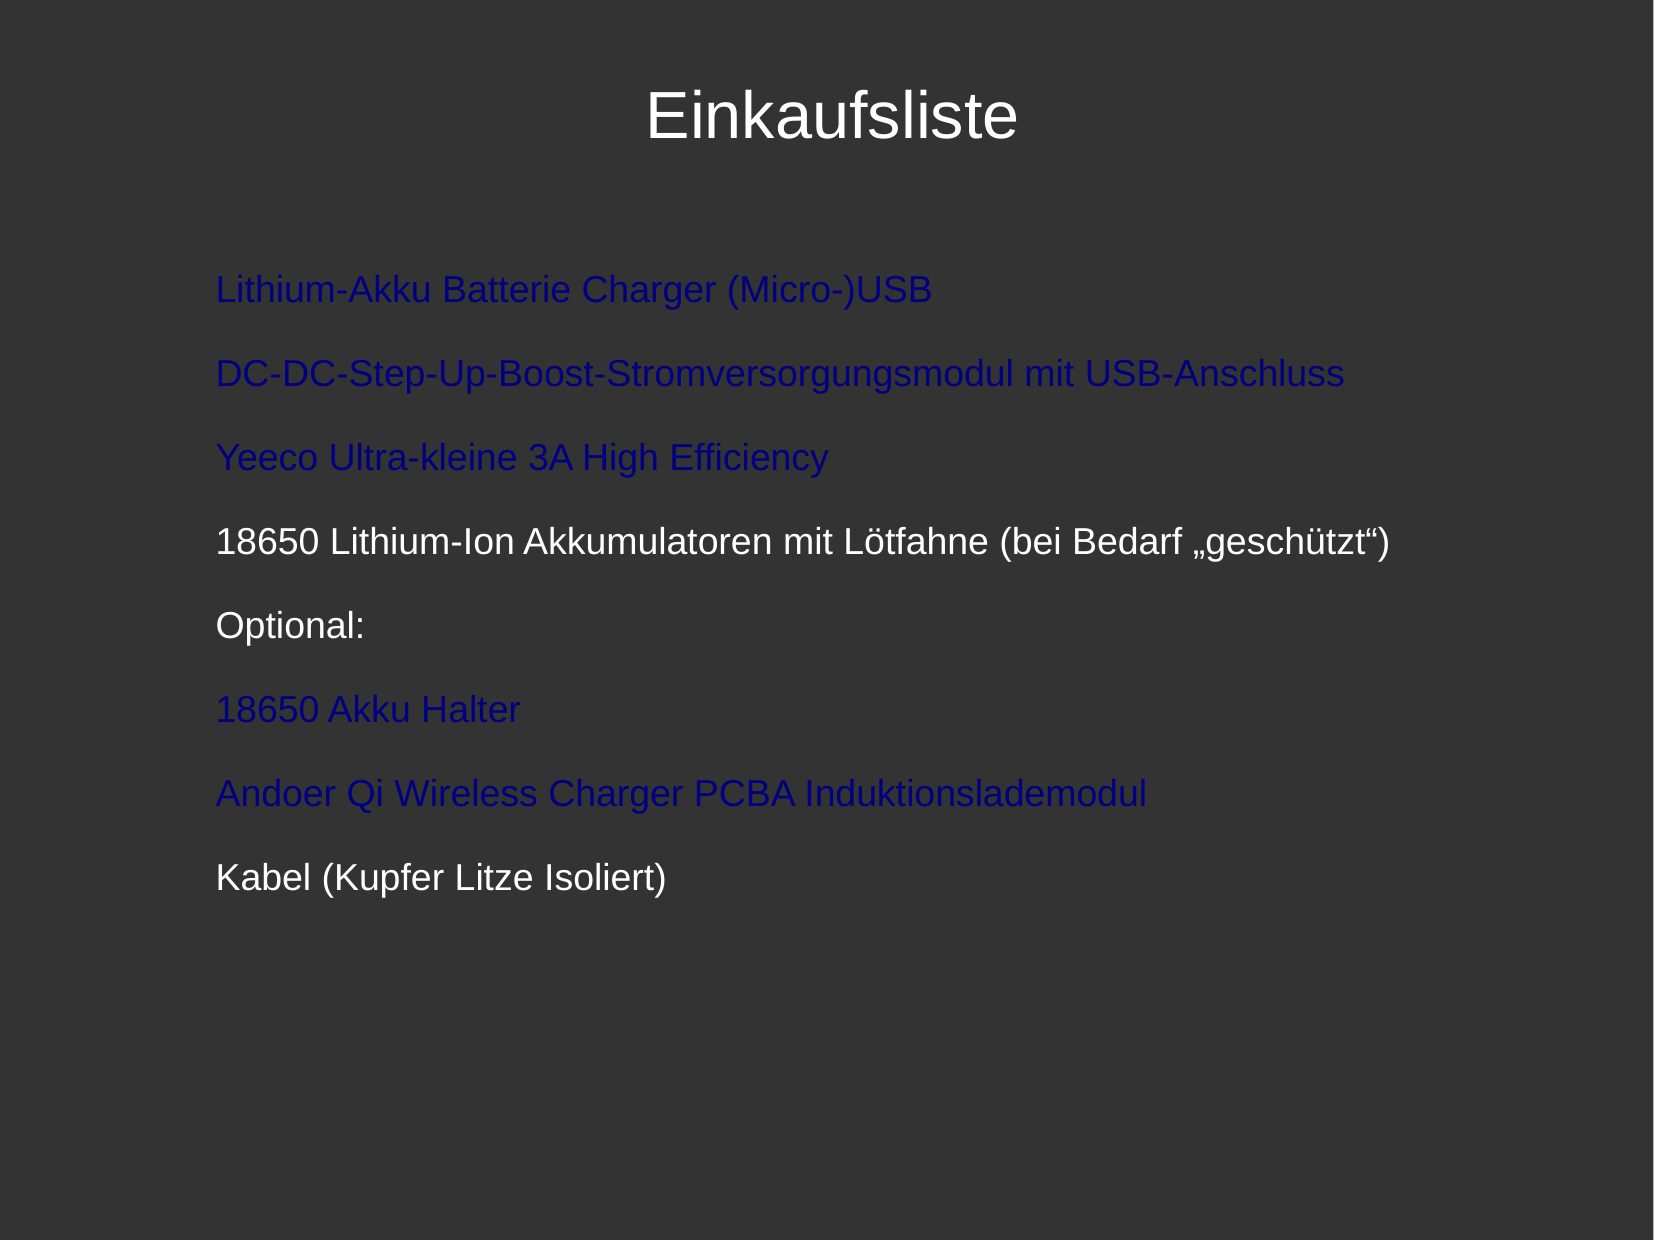

Einkaufsliste
Lithium-Akku Batterie Charger (Micro-)USB
DC-DC-Step-Up-Boost-Stromversorgungsmodul mit USB-Anschluss
Yeeco Ultra-kleine 3A High Efficiency
18650 Lithium-Ion Akkumulatoren mit Lötfahne (bei Bedarf „geschützt“)
Optional:
18650 Akku Halter
Andoer Qi Wireless Charger PCBA Induktionslademodul
Kabel (Kupfer Litze Isoliert)